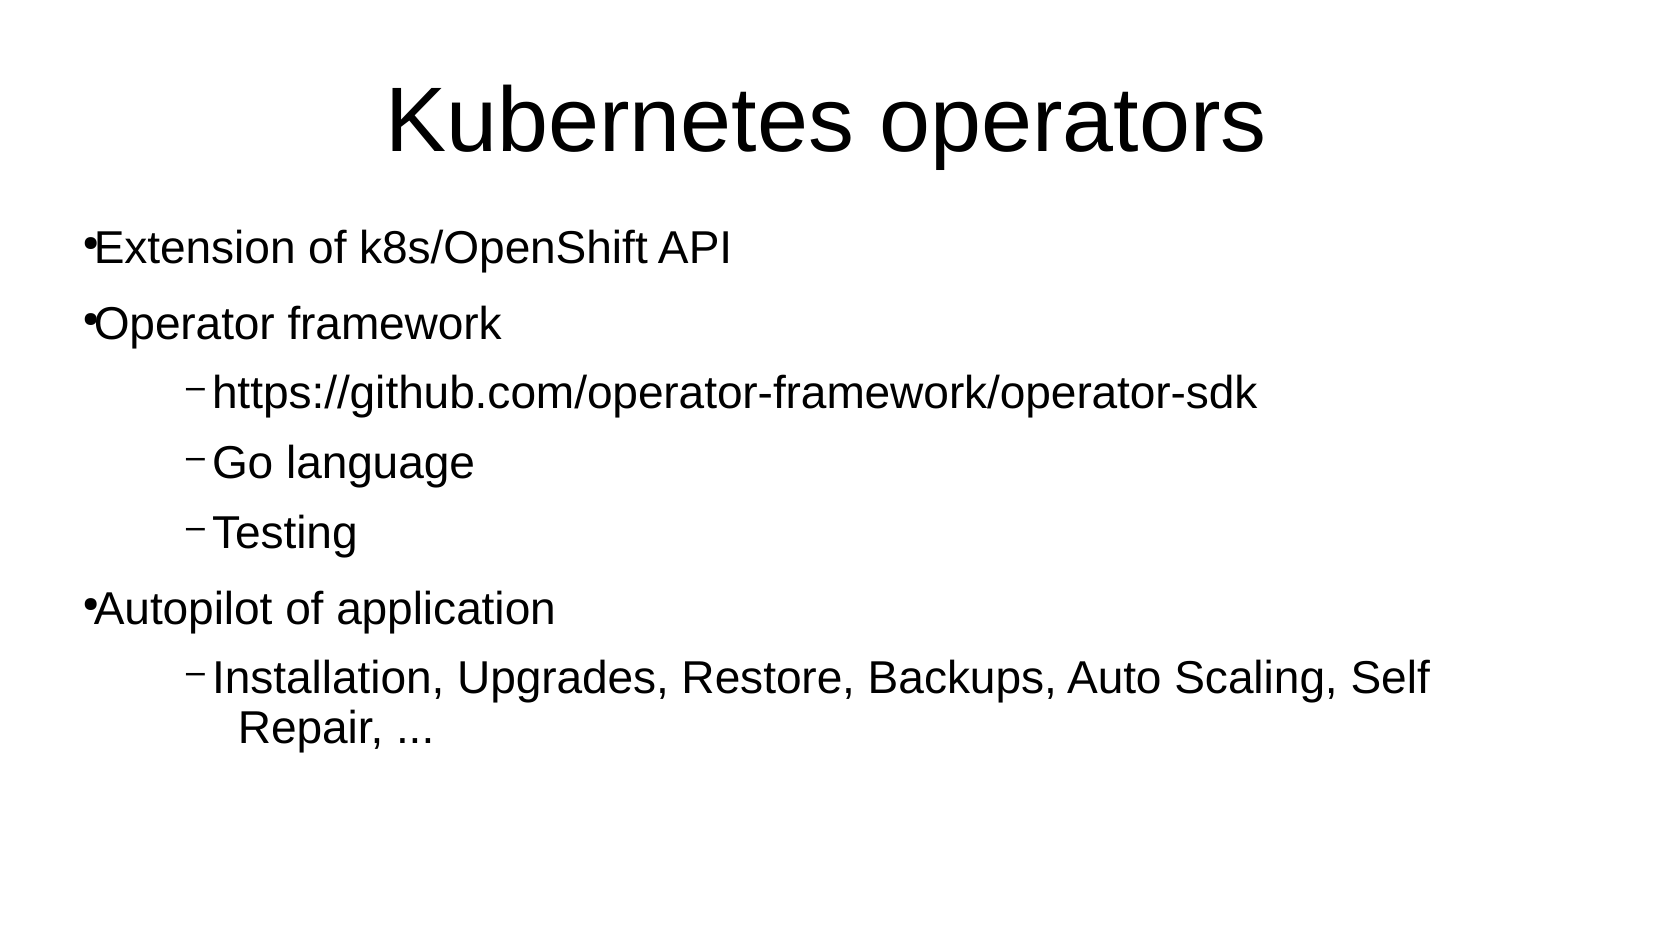

# Kubernetes operators
Extension of k8s/OpenShift API
Operator framework
https://github.com/operator-framework/operator-sdk
Go language
Testing
Autopilot of application
Installation, Upgrades, Restore, Backups, Auto Scaling, Self Repair, ...